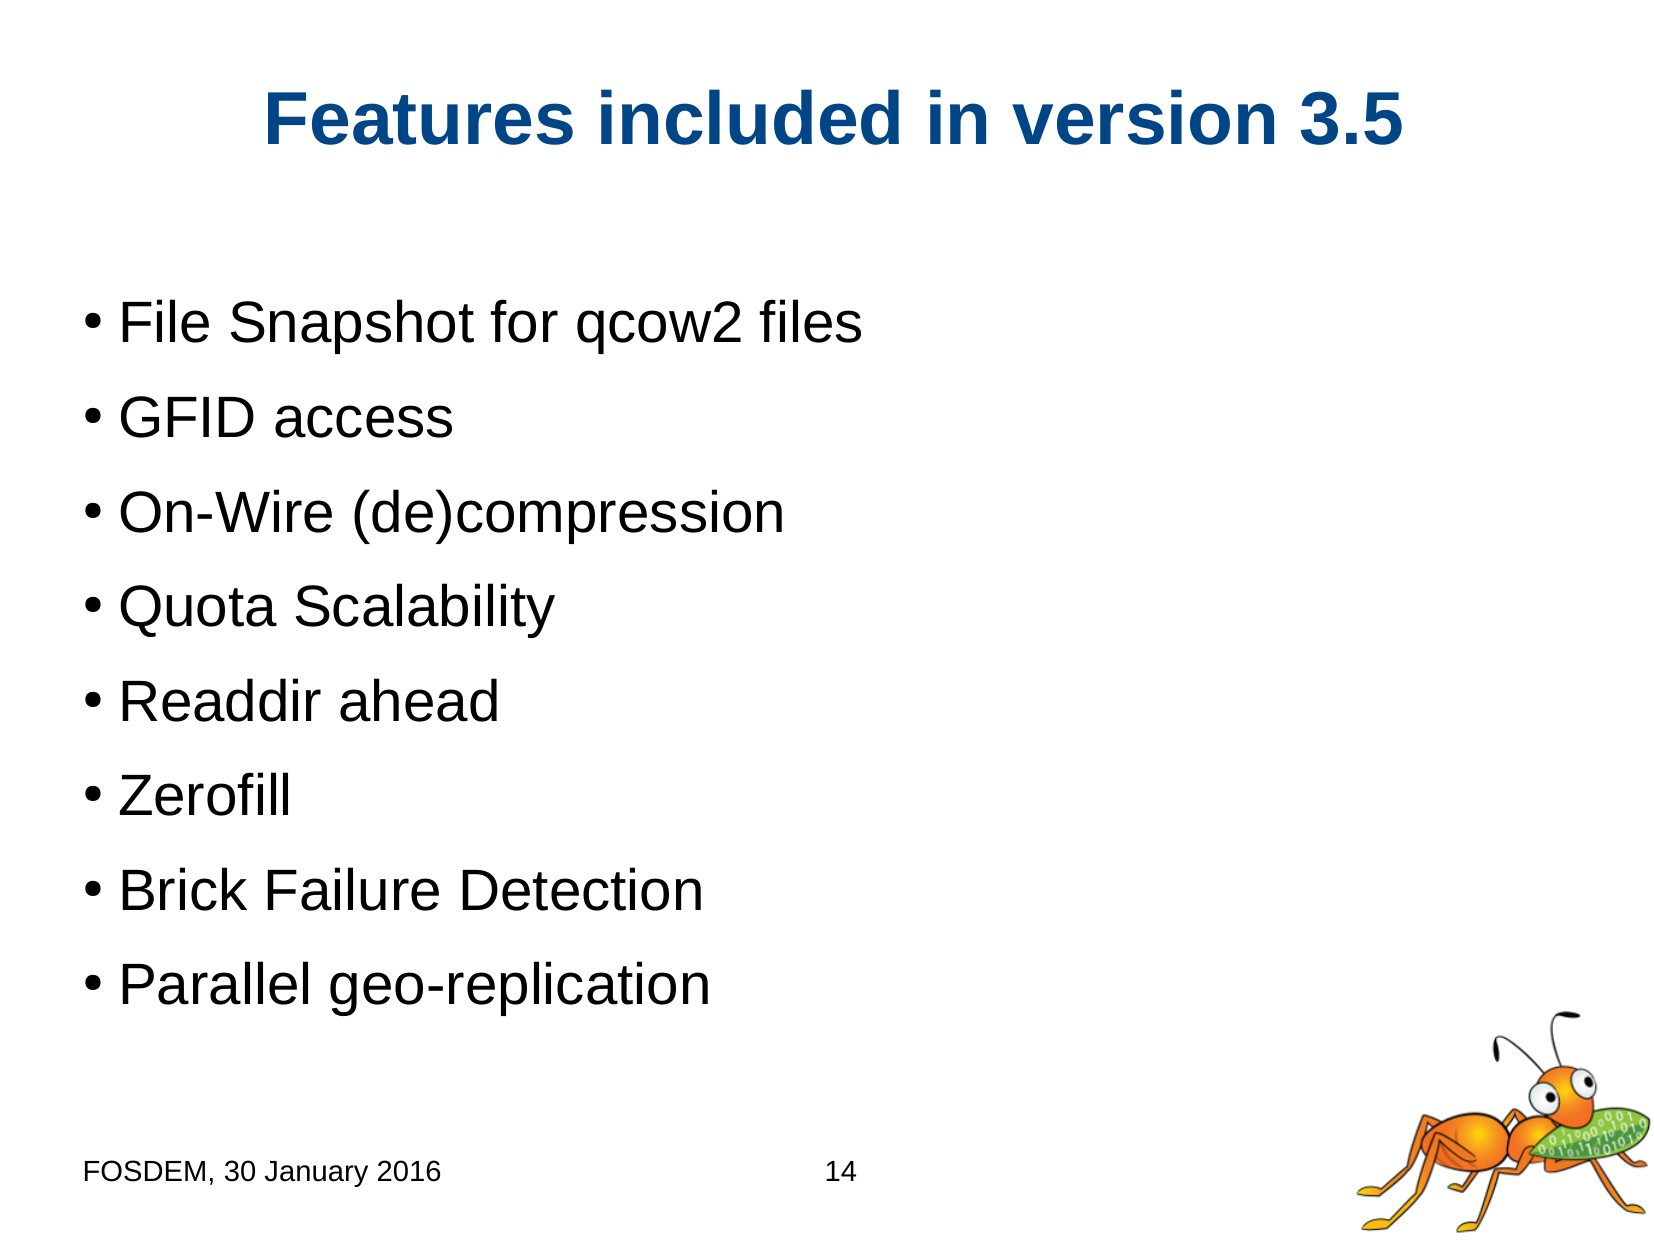

Features included in version 3.5
# File Snapshot for qcow2 files
GFID access
On-Wire (de)compression
Quota Scalability
Readdir ahead
Zerofill
Brick Failure Detection
Parallel geo-replication
FOSDEM, 31 January 2015
14